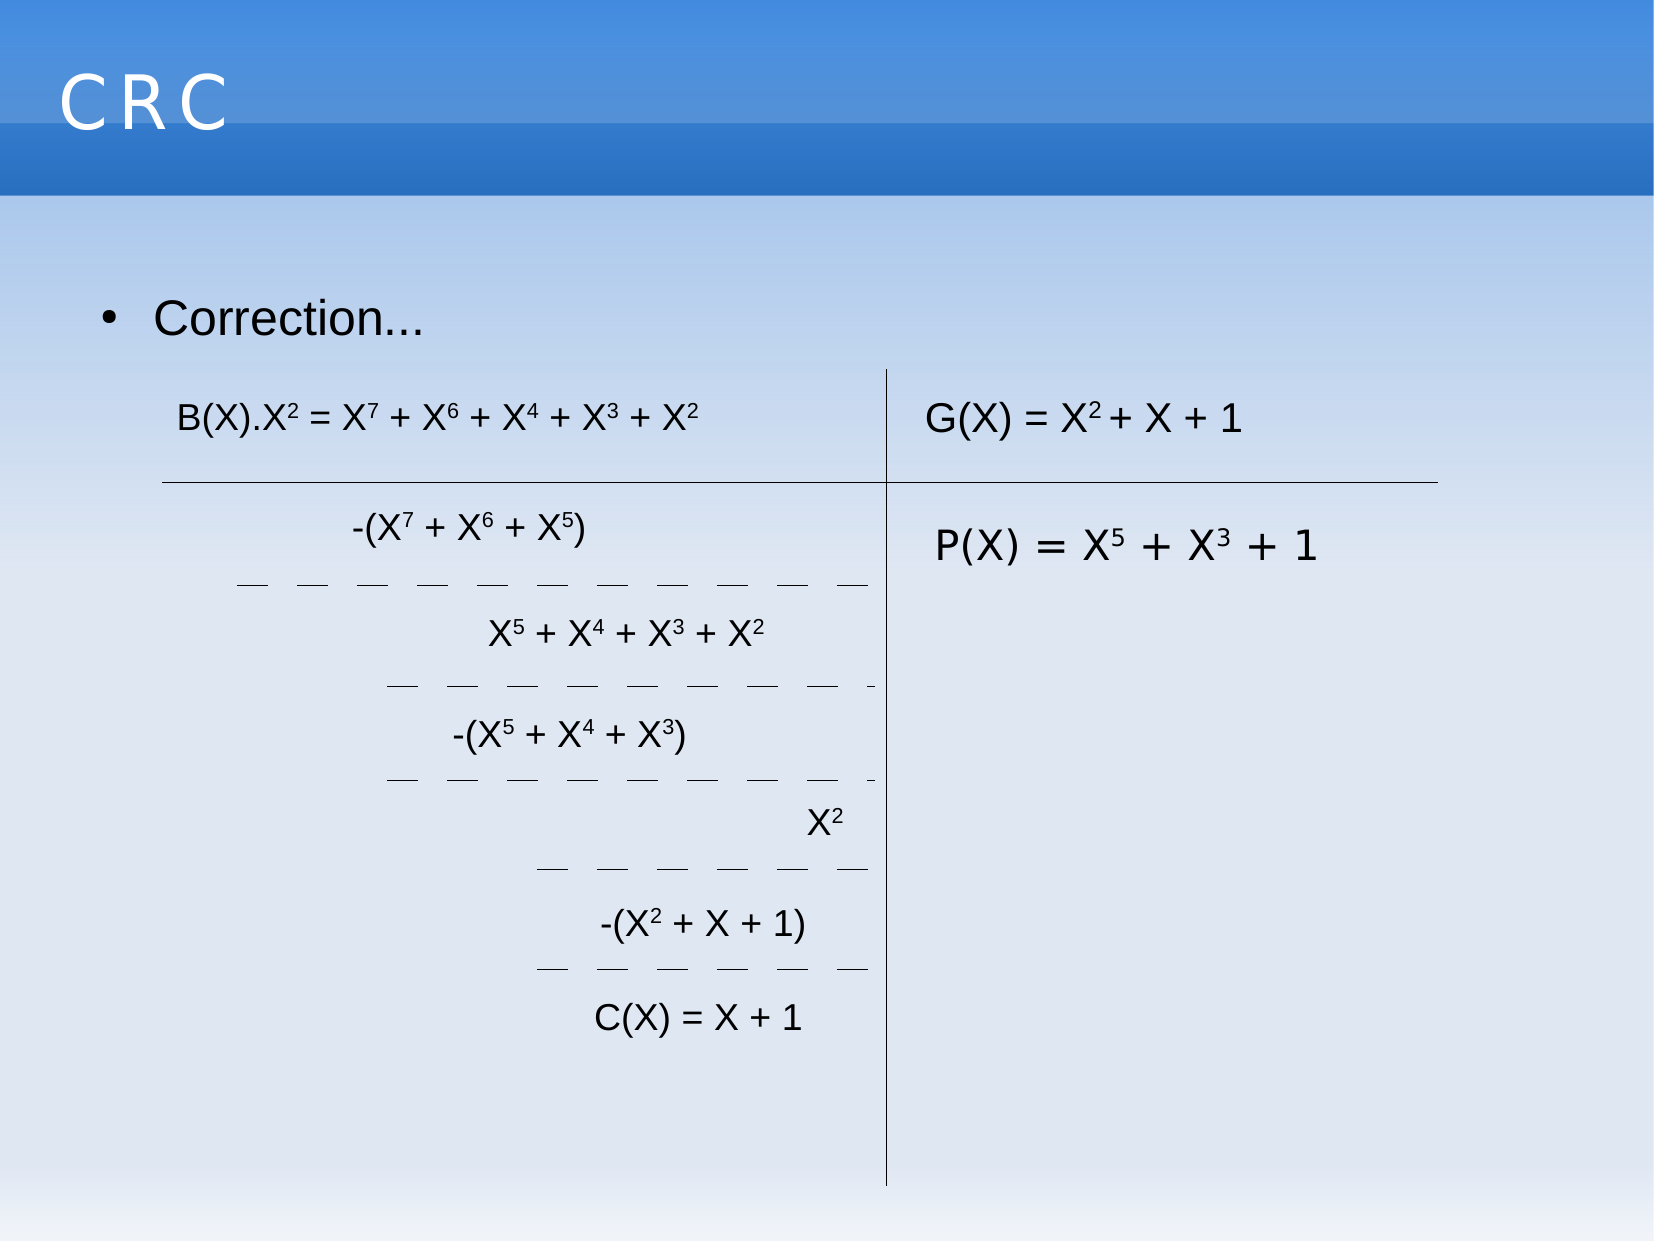

# CRC
Correction...
G(X) = X2 + X + 1
B(X).X2 = X7 + X6 + X4 + X3 + X2
-(X7 + X6 + X5)
P(X) = X5 + X3 + 1
X5 + X4 + X3 + X2
-(X5 + X4 + X3)
X2
-(X2 + X + 1)
C(X) = X + 1